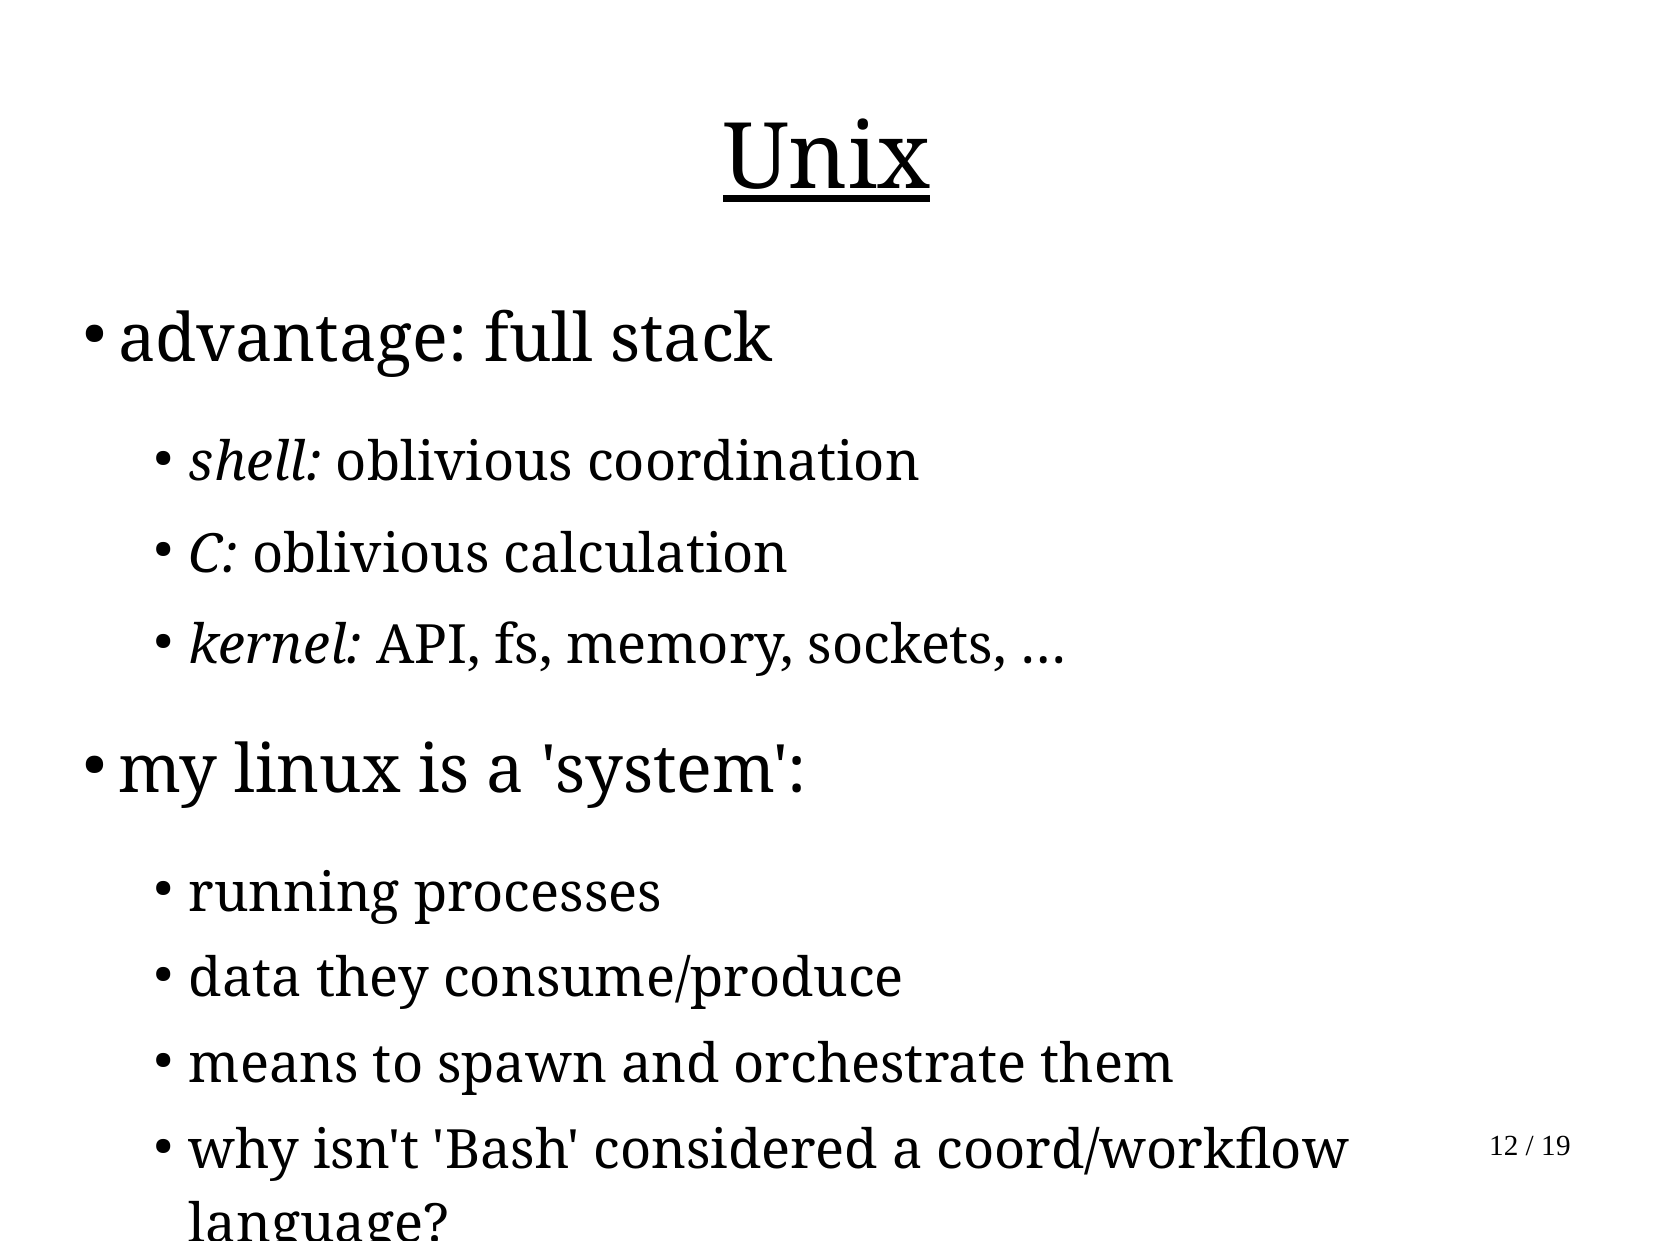

# Unix
advantage: full stack
shell: oblivious coordination
C: oblivious calculation
kernel: API, fs, memory, sockets, …
my linux is a 'system':
running processes
data they consume/produce
means to spawn and orchestrate them
why isn't 'Bash' considered a coord/workflow language?
12